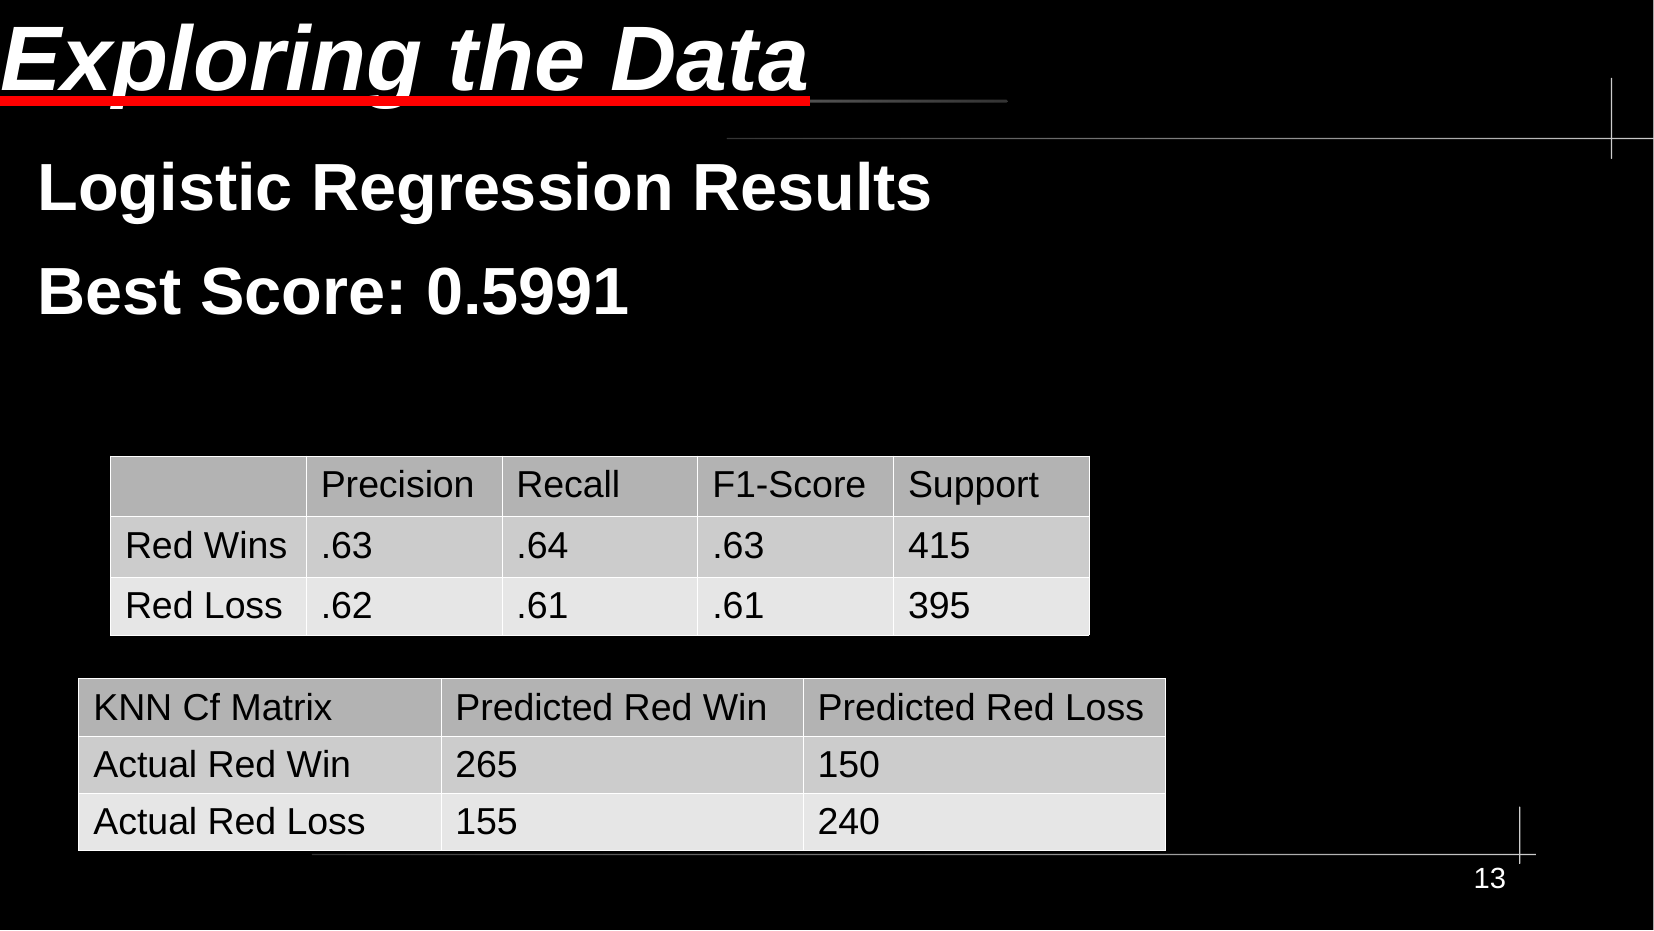

# Exploring the Data
Logistic Regression Results
Best Score: 0.5991
| | Precision | Recall | F1-Score | Support |
| --- | --- | --- | --- | --- |
| Red Wins | .63 | .64 | .63 | 415 |
| Red Loss | .62 | .61 | .61 | 395 |
| KNN Cf Matrix | Predicted Red Win | Predicted Red Loss |
| --- | --- | --- |
| Actual Red Win | 265 | 150 |
| Actual Red Loss | 155 | 240 |
13